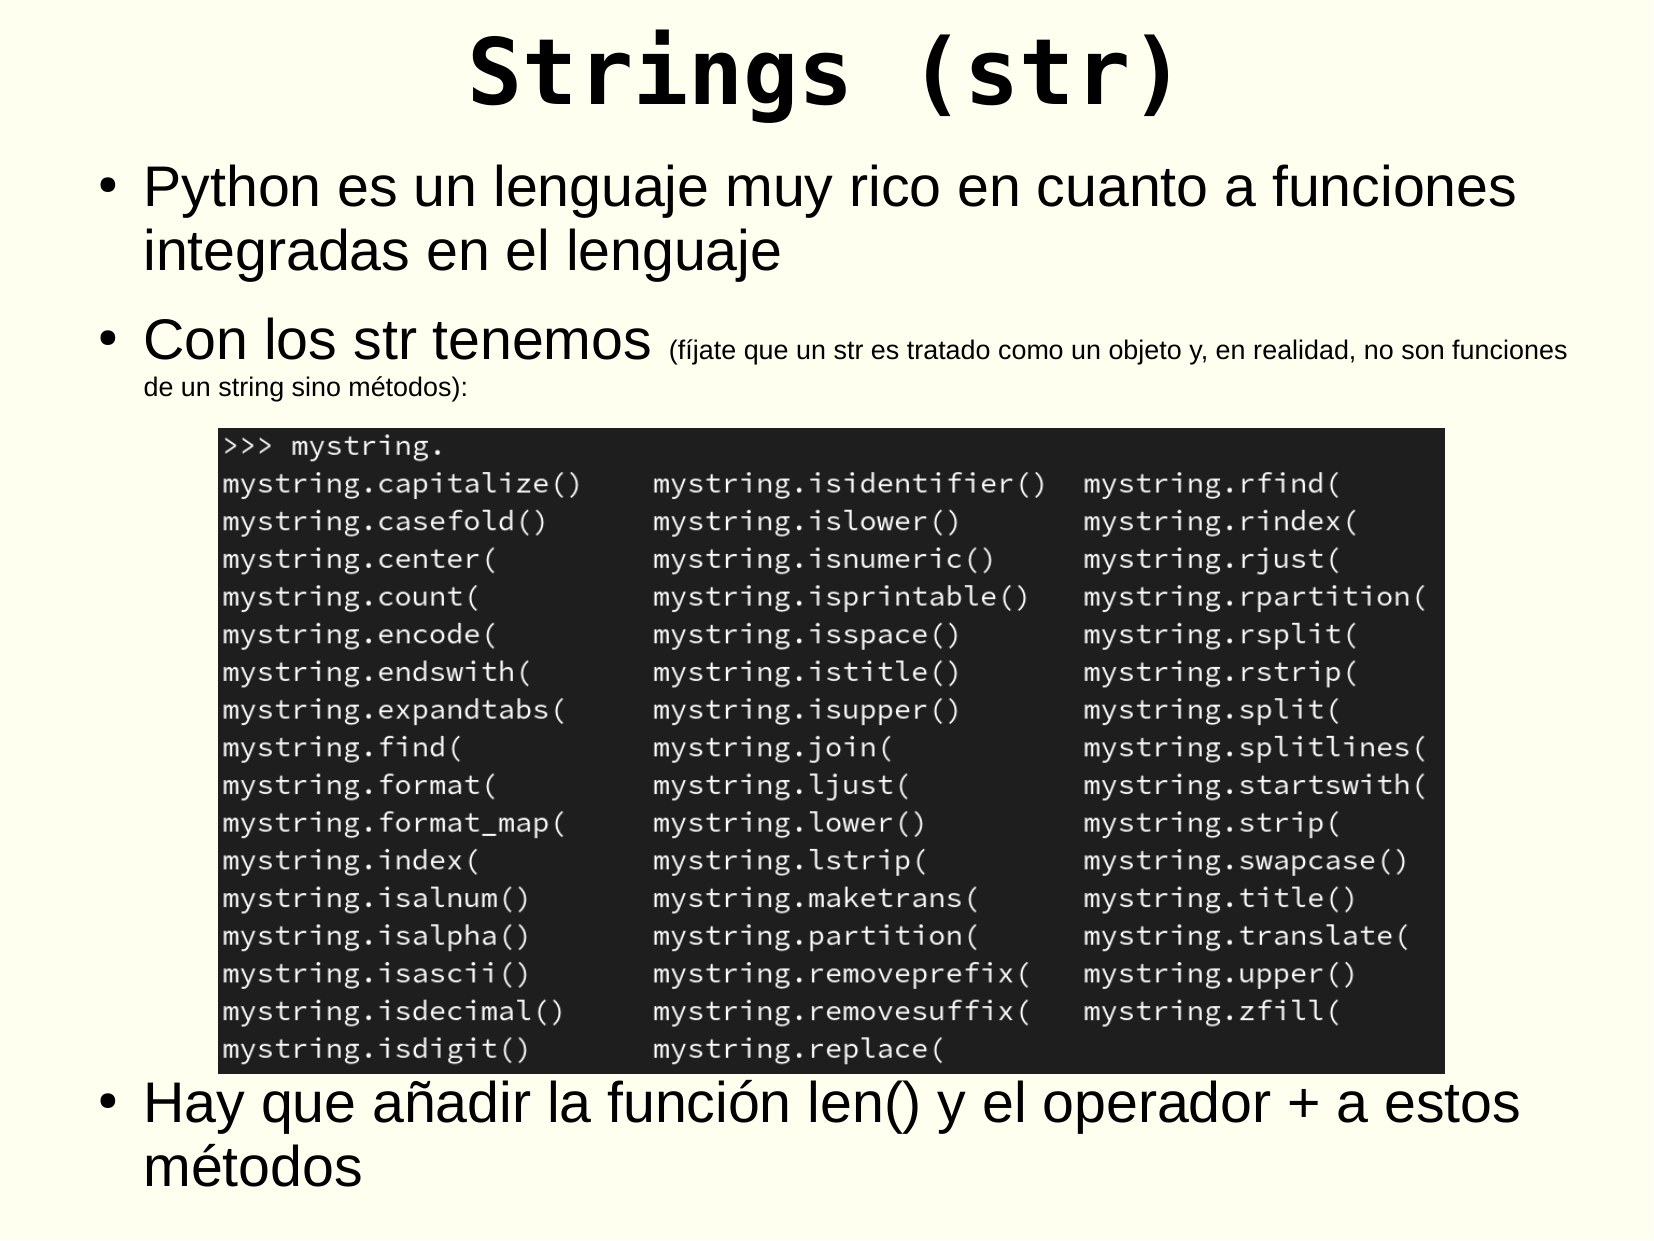

# Strings (str)
Python es un lenguaje muy rico en cuanto a funciones integradas en el lenguaje
Con los str tenemos (fíjate que un str es tratado como un objeto y, en realidad, no son funciones de un string sino métodos):
Hay que añadir la función len() y el operador + a estos métodos